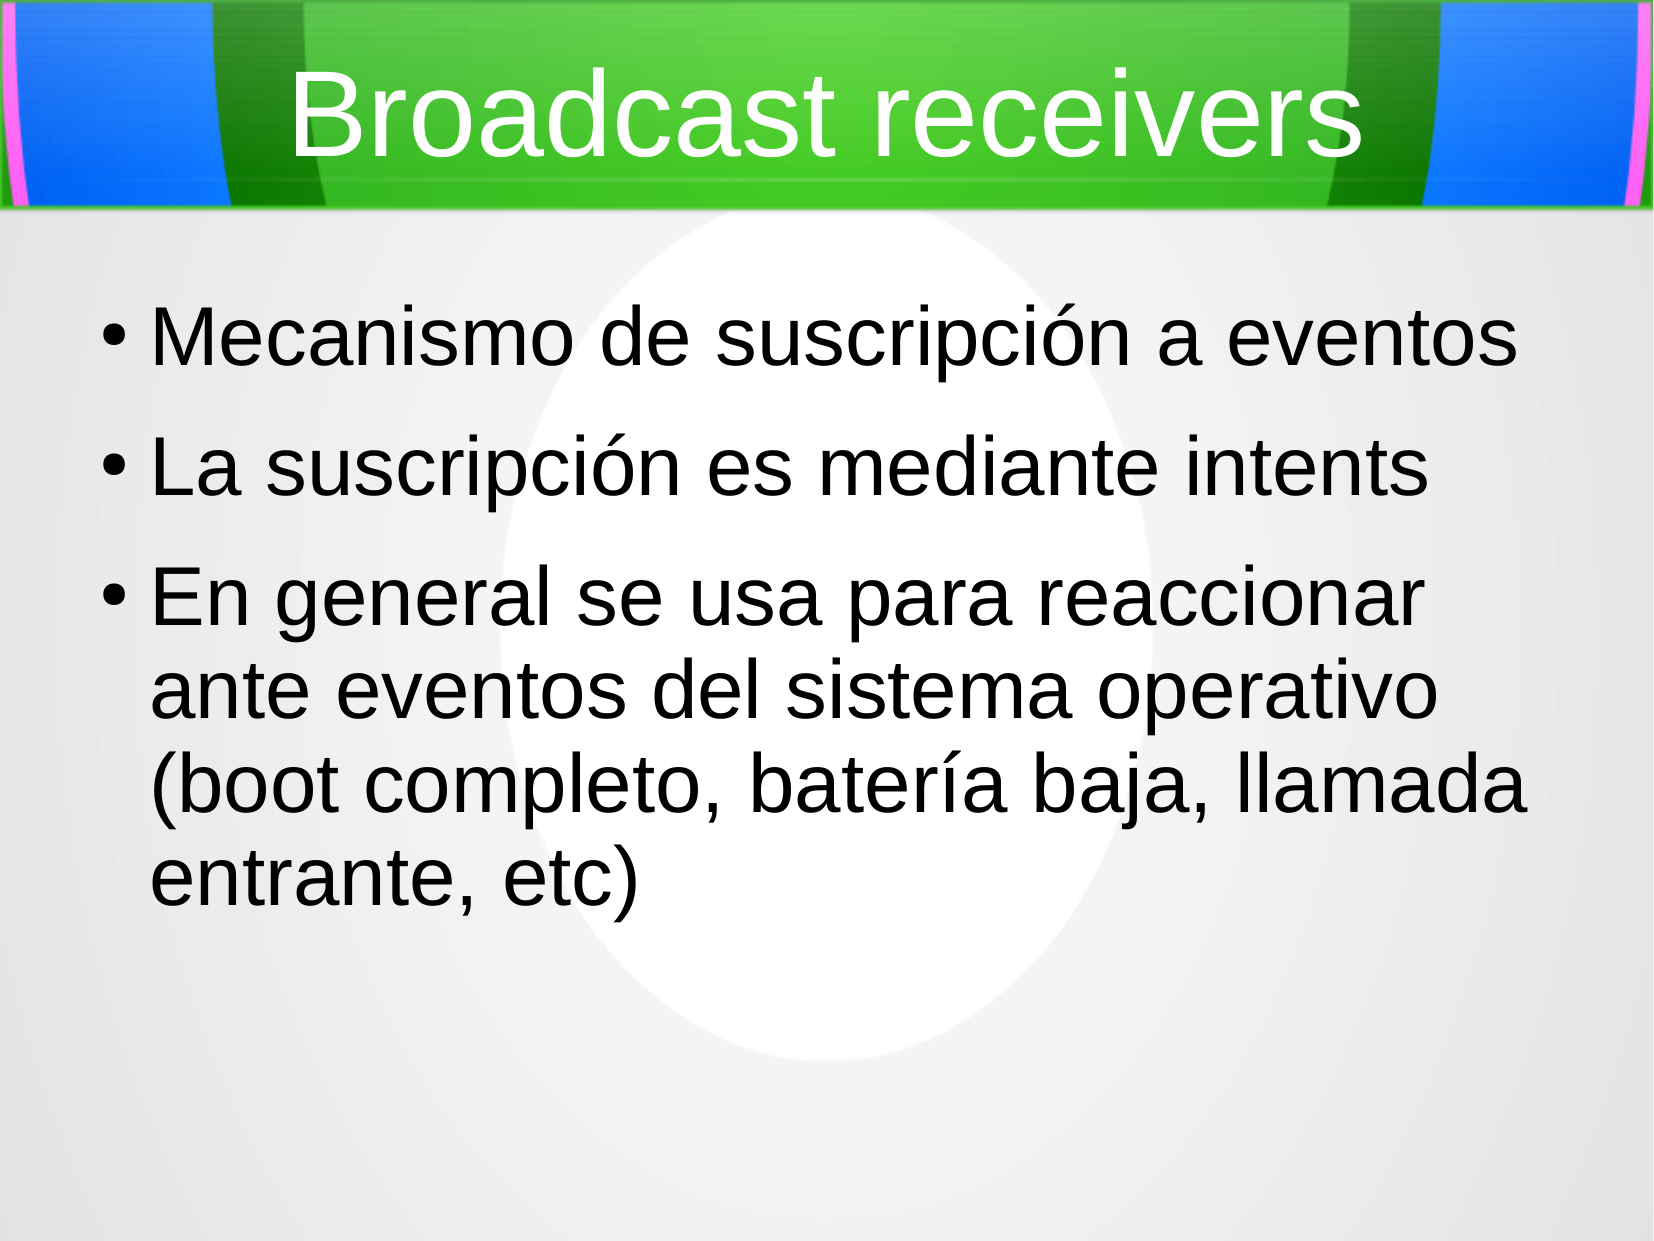

# Broadcast receivers
Mecanismo de suscripción a eventos
La suscripción es mediante intents
En general se usa para reaccionar ante eventos del sistema operativo (boot completo, batería baja, llamada entrante, etc)